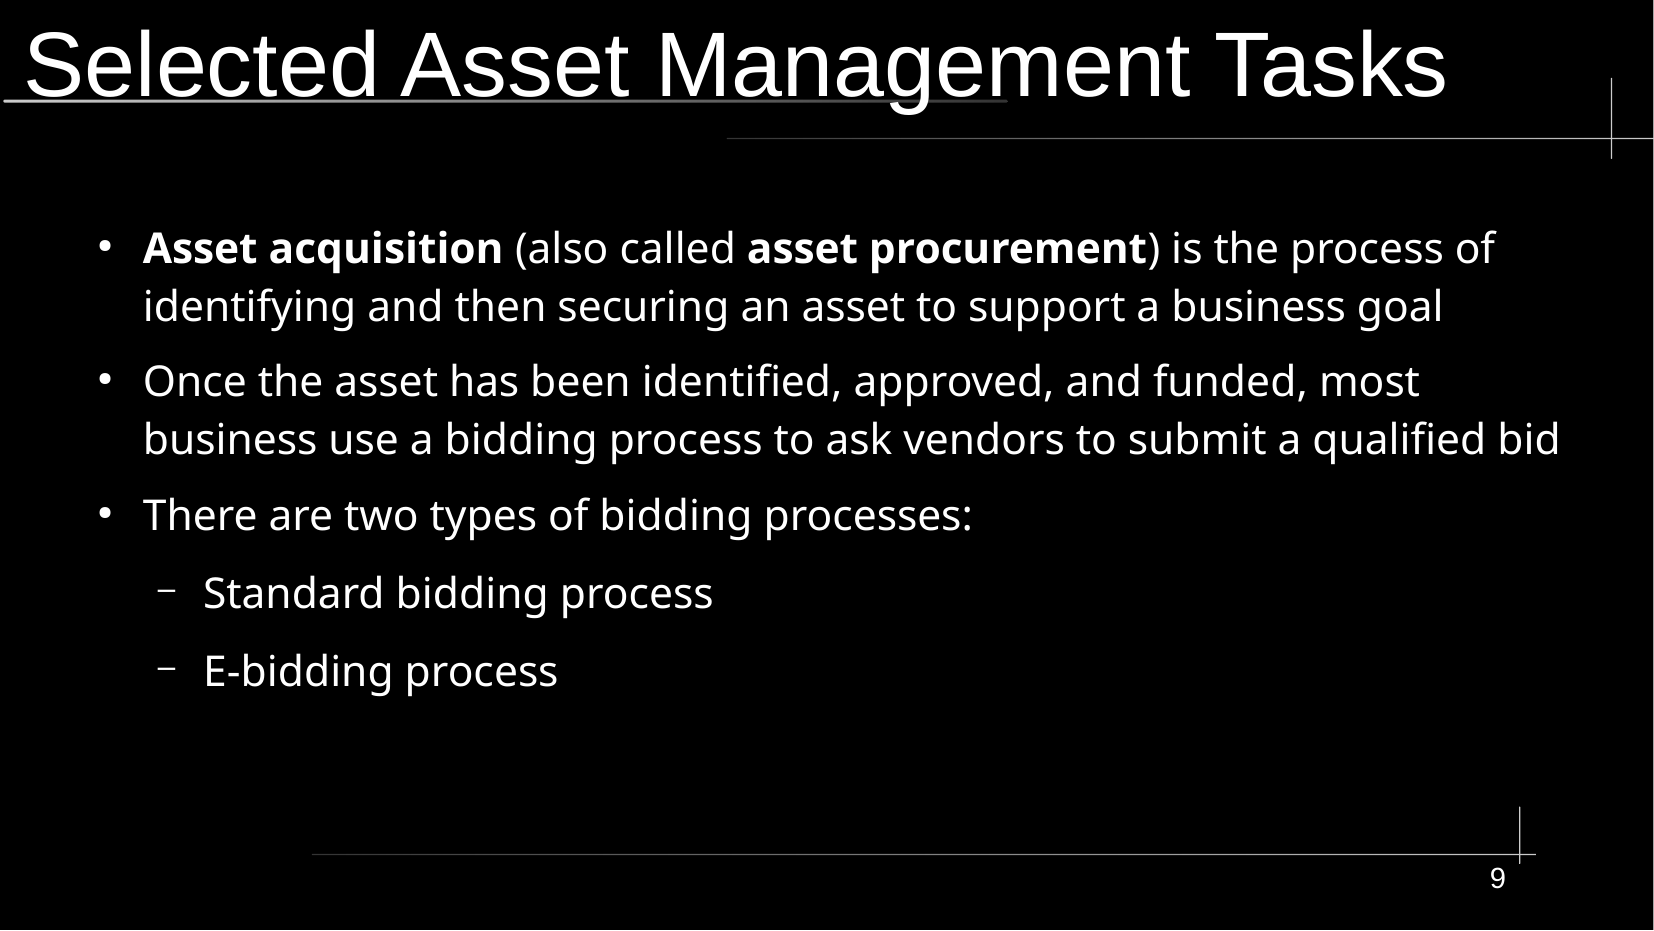

# Selected Asset Management Tasks
Asset acquisition (also called asset procurement) is the process of identifying and then securing an asset to support a business goal
Once the asset has been identified, approved, and funded, most business use a bidding process to ask vendors to submit a qualified bid
There are two types of bidding processes:
Standard bidding process
E-bidding process
9